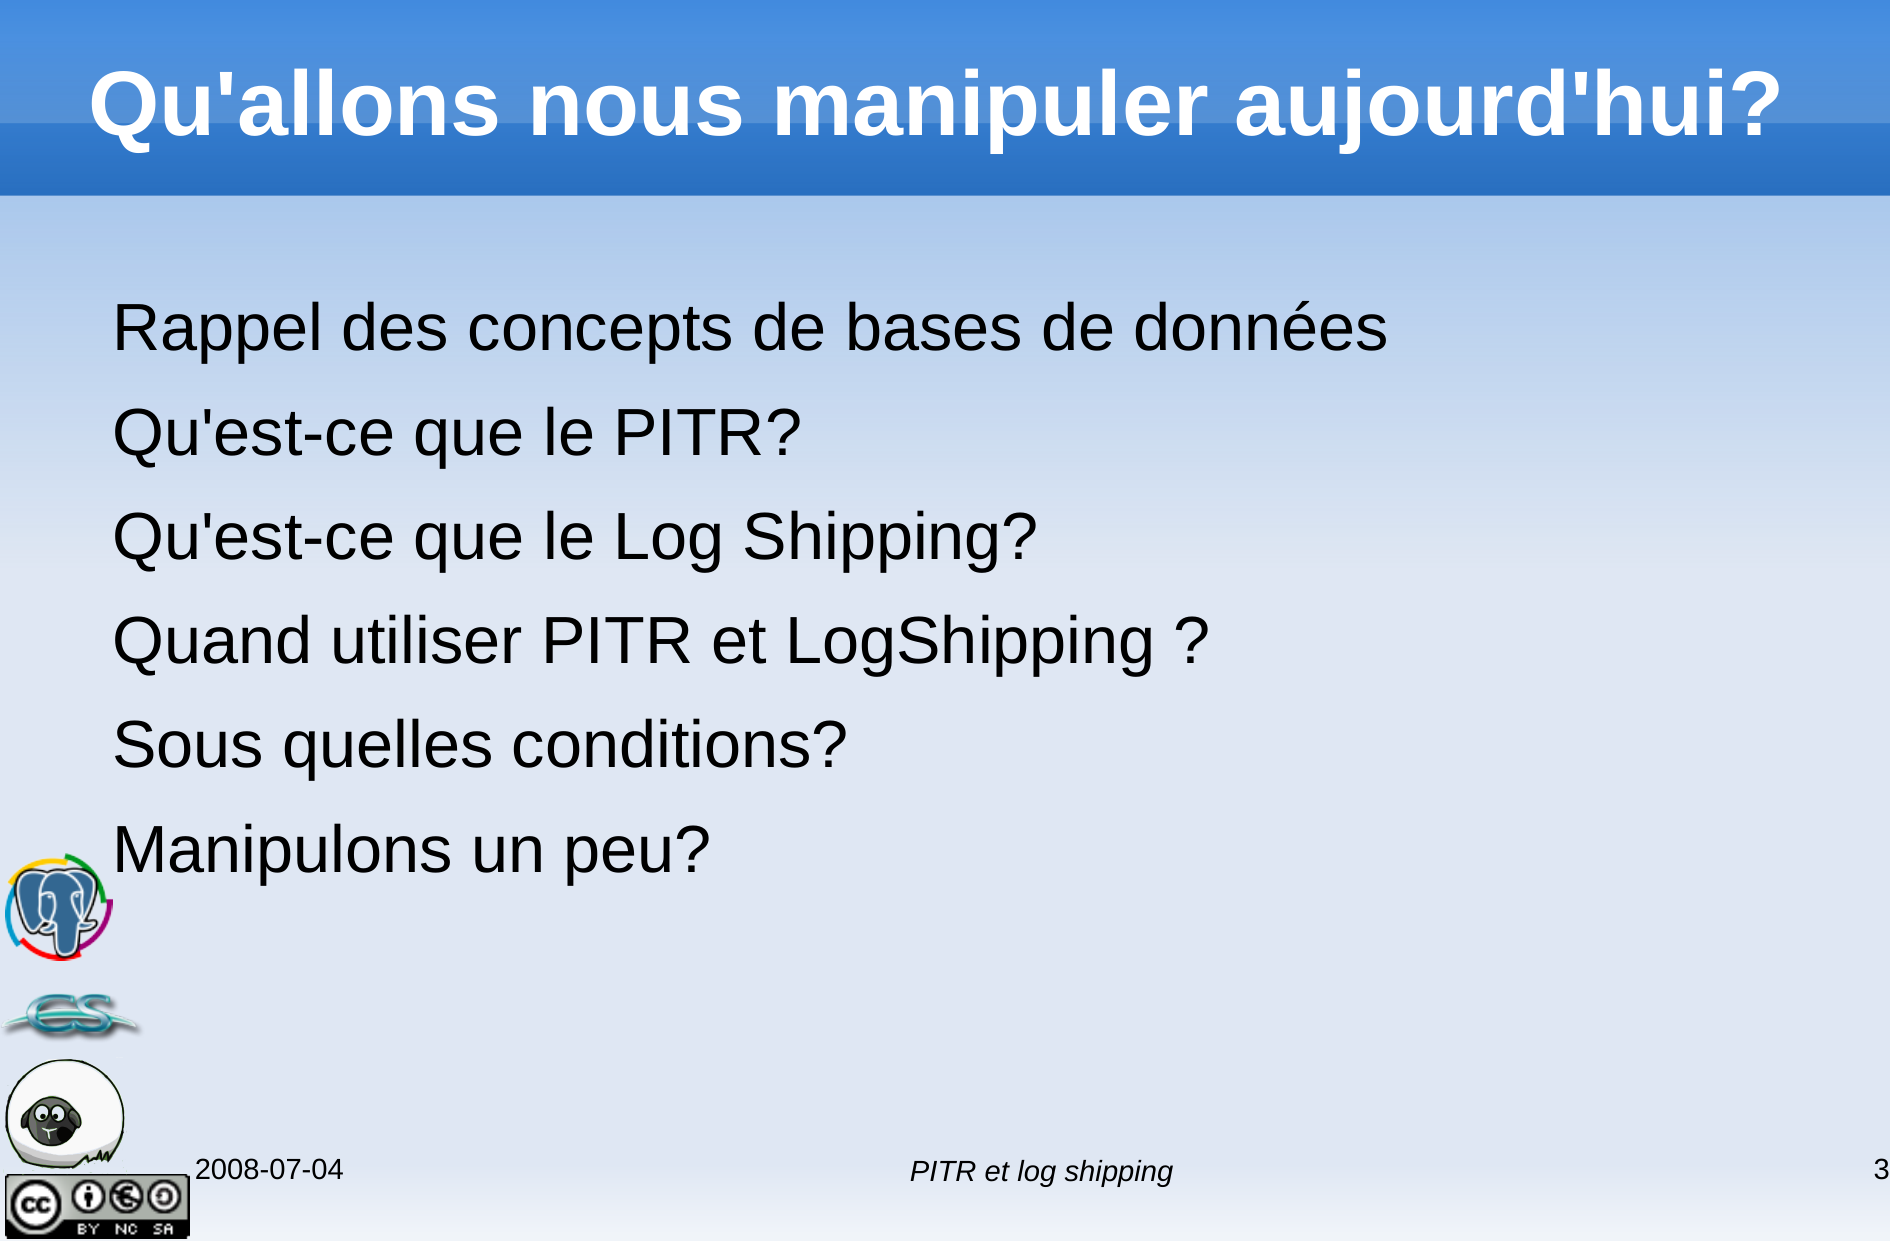

# Qu'allons nous manipuler aujourd'hui?
Rappel des concepts de bases de données
Qu'est-ce que le PITR?
Qu'est-ce que le Log Shipping?
Quand utiliser PITR et LogShipping ?
Sous quelles conditions?
Manipulons un peu?
2008-07-04
3
PITR et log shipping